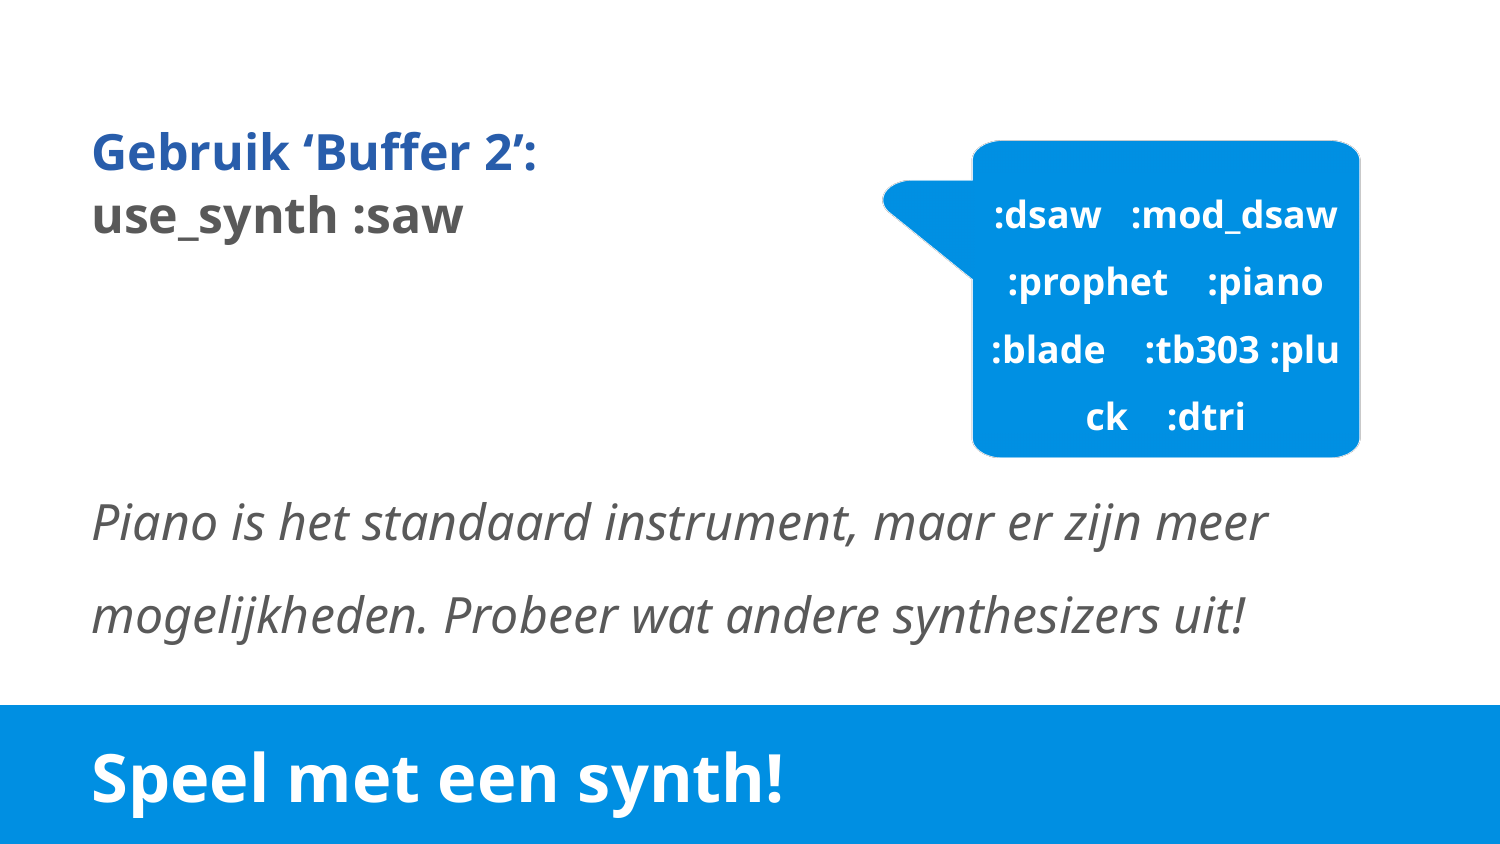

Gebruik ‘Buffer 2’:
:dsaw :mod_dsaw :prophet :piano
:blade :tb303 :pluck :dtri
use_synth :saw
Piano is het standaard instrument, maar er zijn meer
mogelijkheden. Probeer wat andere synthesizers uit!
# Speel met een synth!